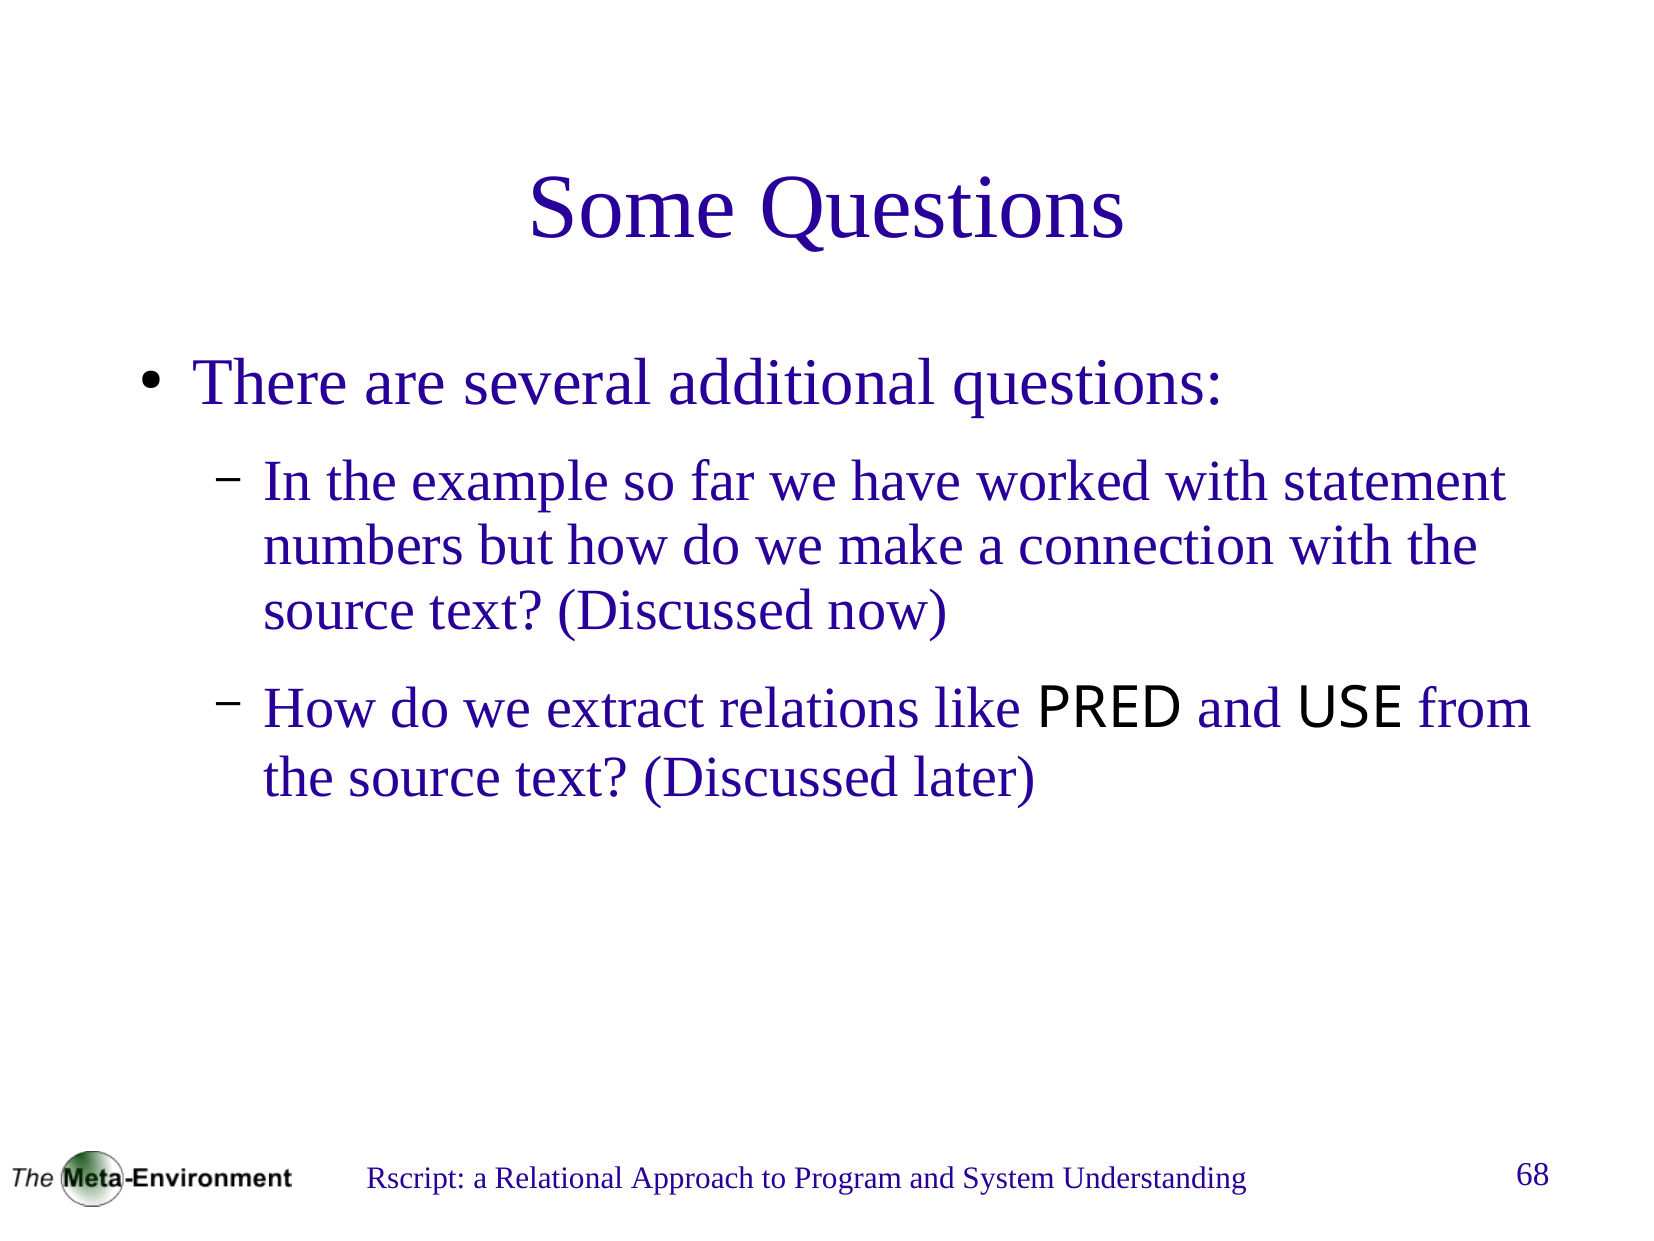

# Some Questions
There are several additional questions:
In the example so far we have worked with statement numbers but how do we make a connection with the source text? (Discussed now)
How do we extract relations like PRED and USE from the source text? (Discussed later)